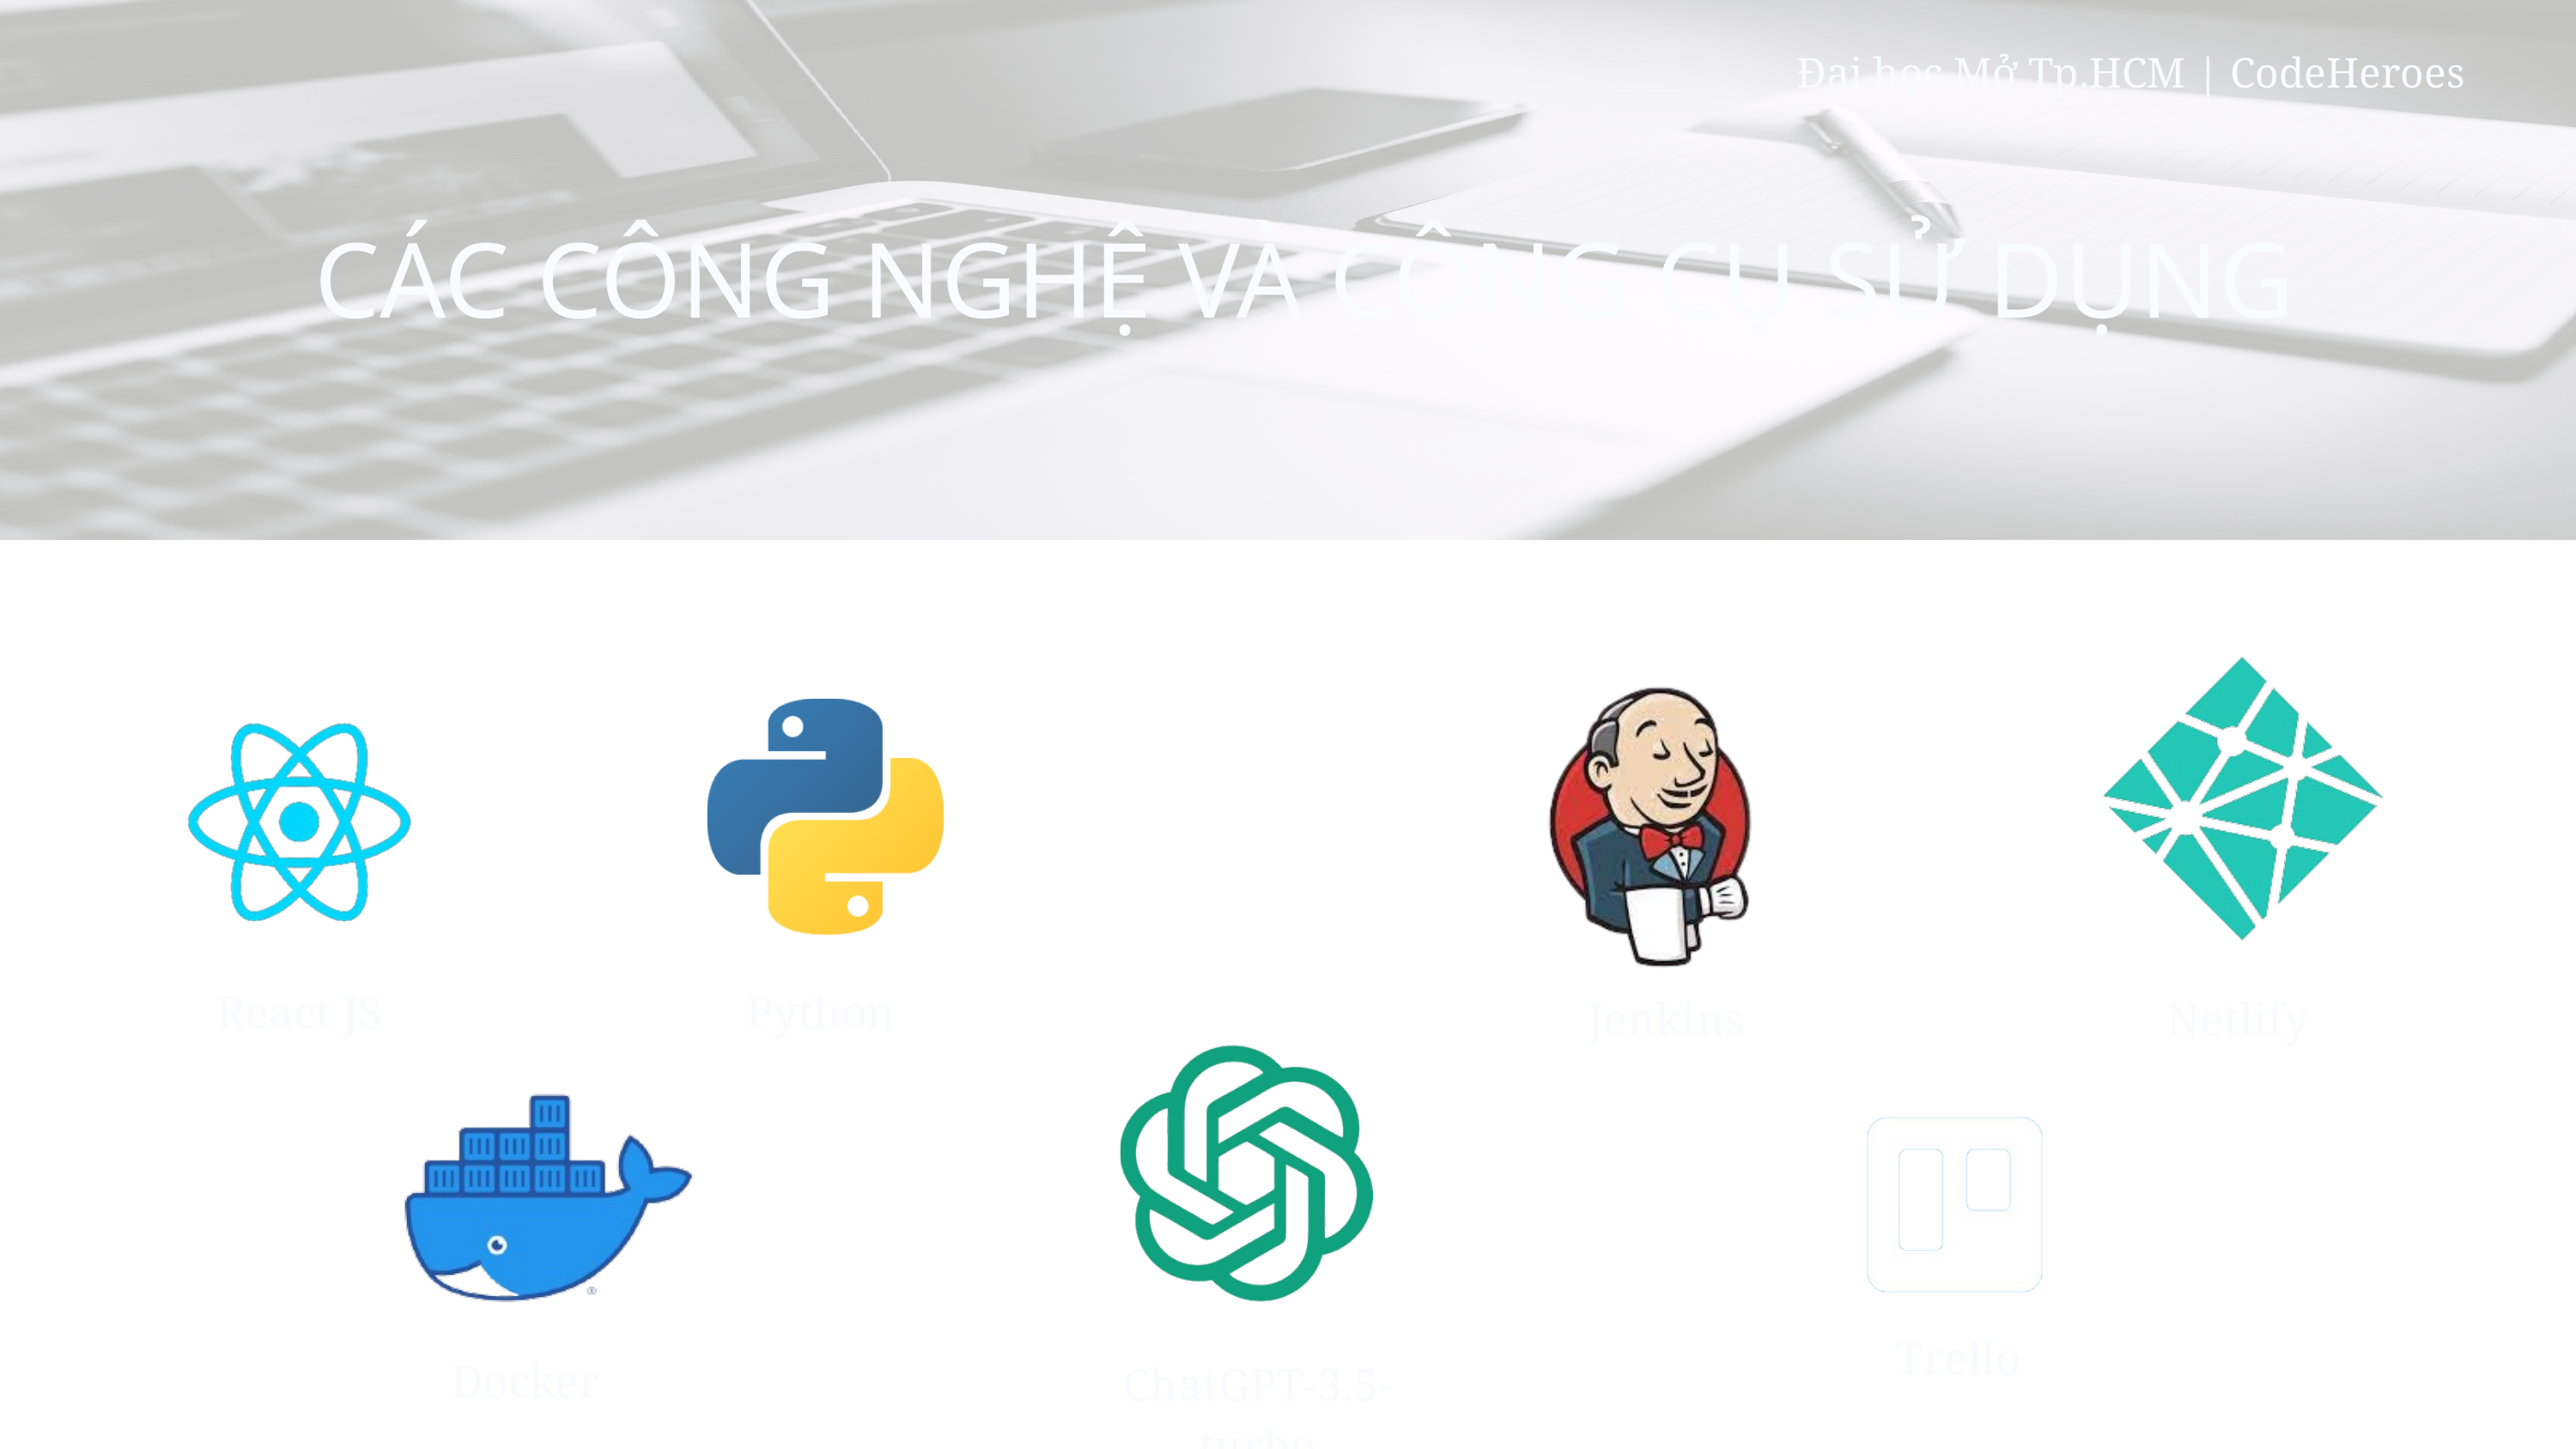

Đại học Mở Tp.HCM | CodeHeroes
CÁC CÔNG NGHỆ VÀ CÔNG CỤ SỬ DỤNG
React JS
Python
Jenkins
Netlify
Trello
Docker
ChatGPT-3.5-turbo